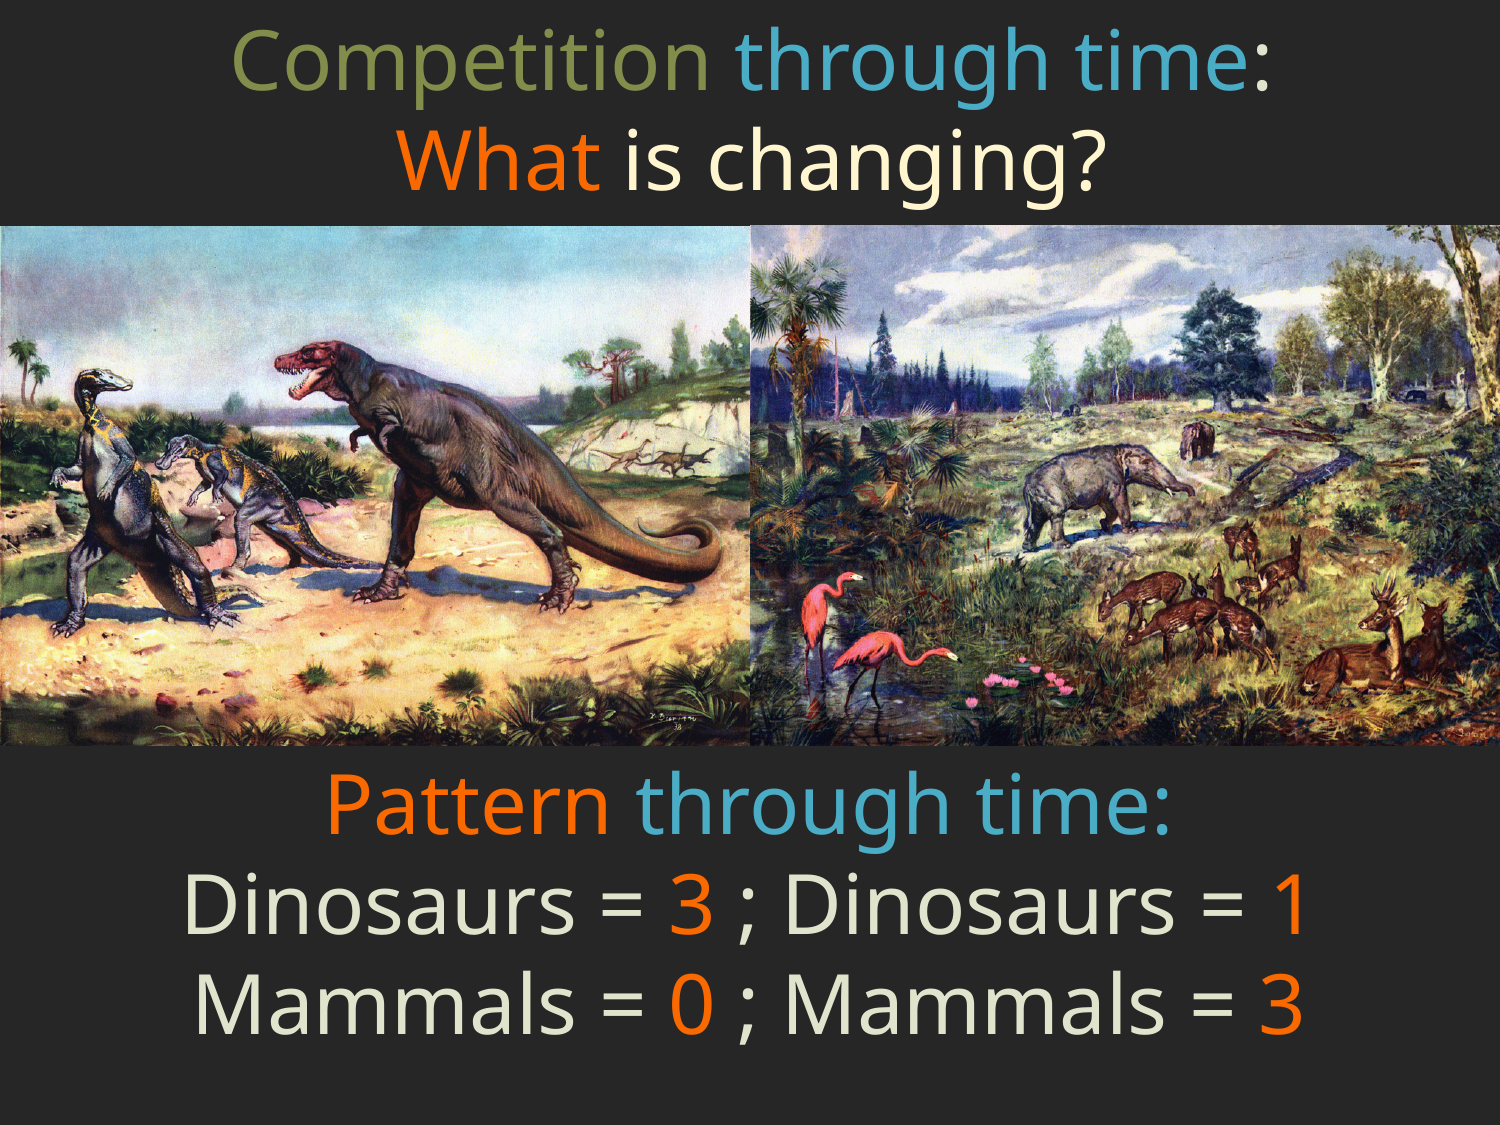

Competition through time:
What is changing?
Pattern through time:
Dinosaurs = 3 ; Dinosaurs = 1
Mammals = 0 ; Mammals = 3